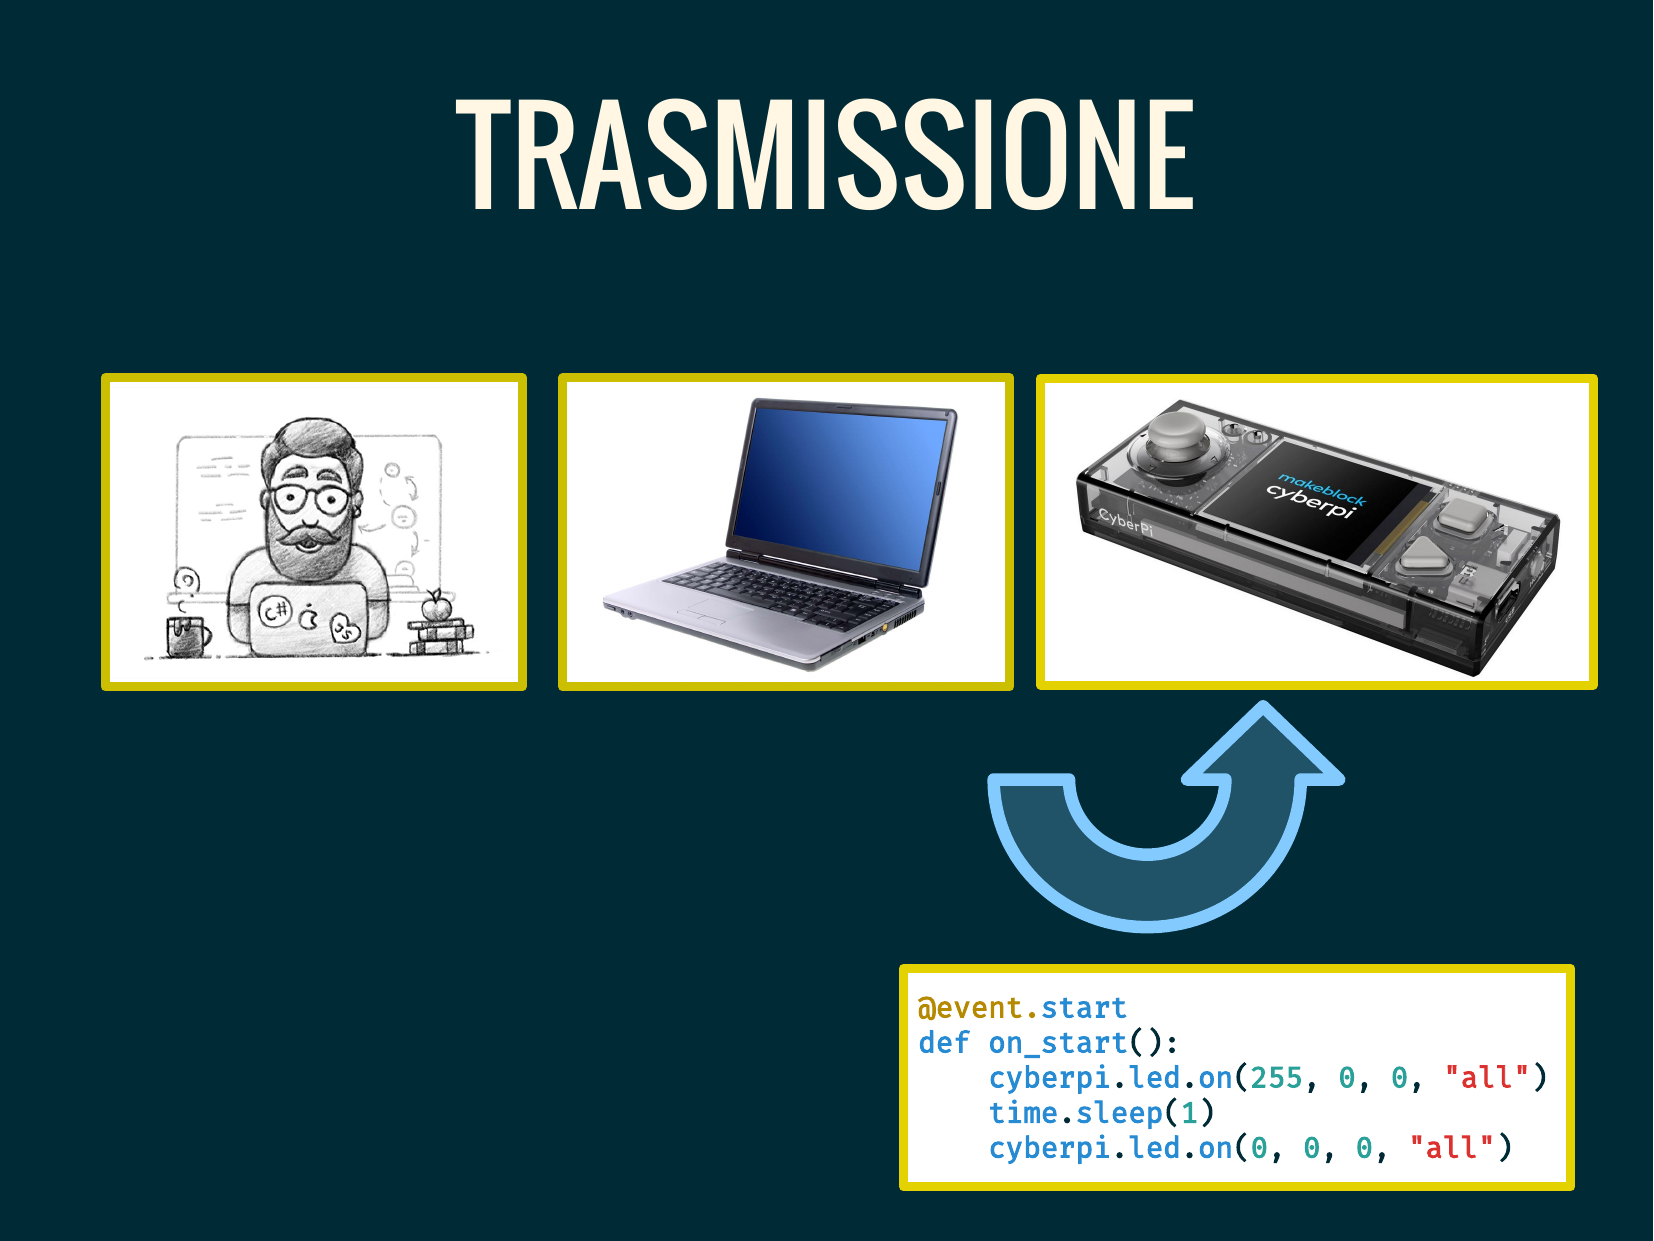

# Trasmissione
@event.start
def on_start():
 cyberpi.led.on(255, 0, 0, "all")
 time.sleep(1)
 cyberpi.led.on(0, 0, 0, "all")